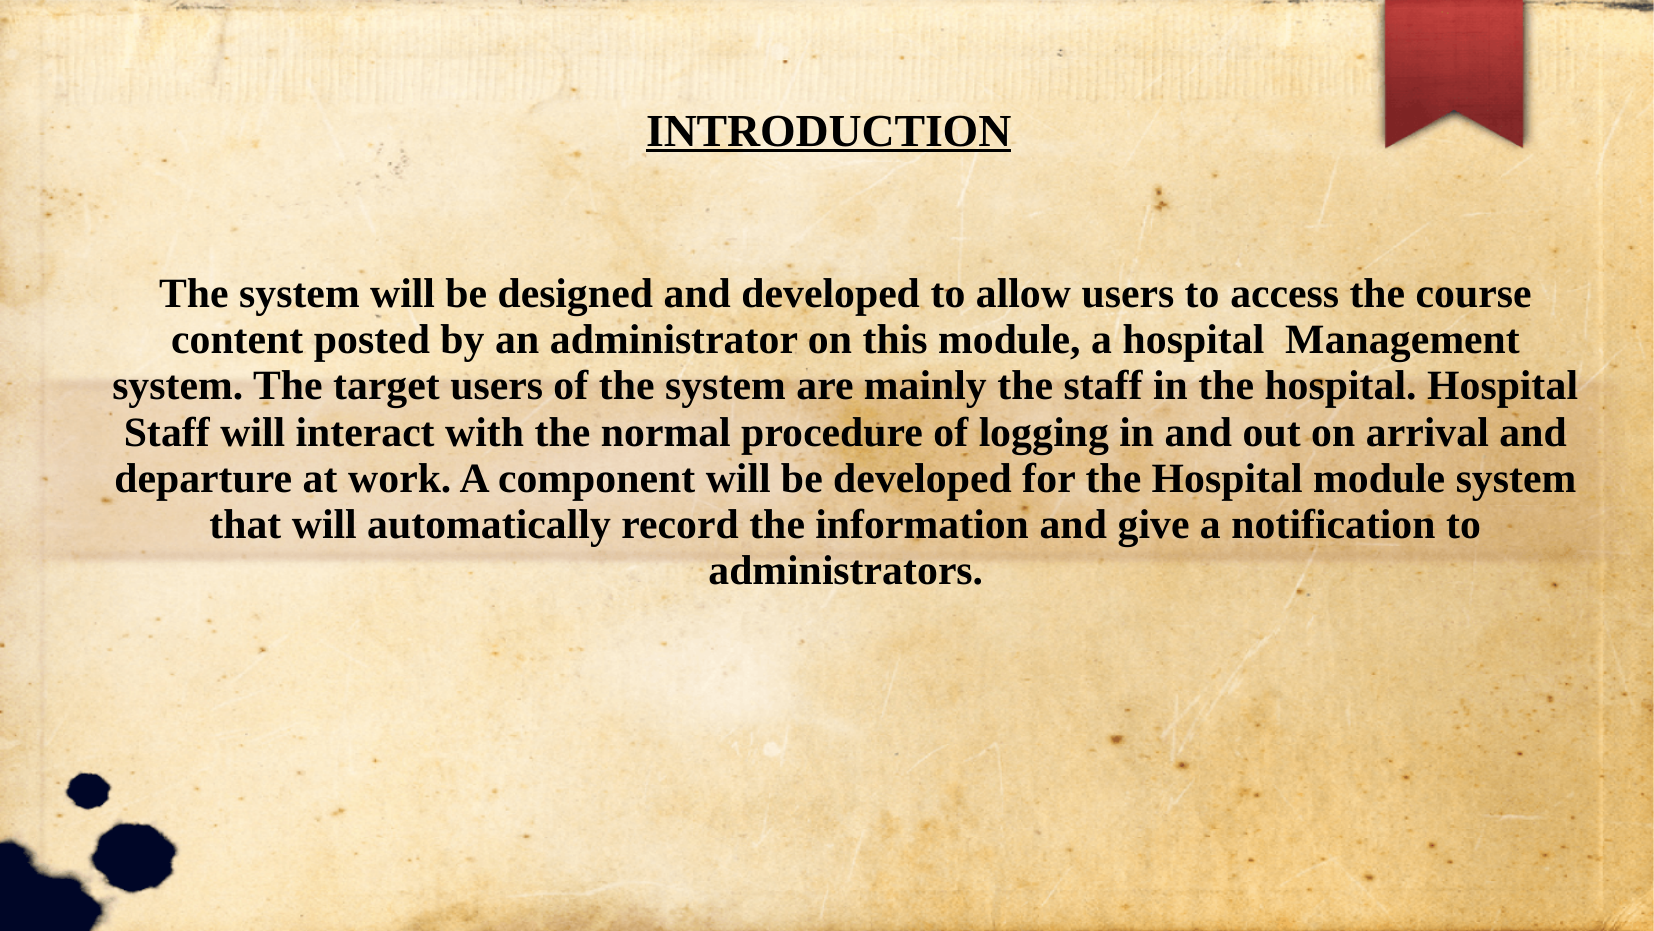

# INTRODUCTION
The system will be designed and developed to allow users to access the course content posted by an administrator on this module, a hospital Management system. The target users of the system are mainly the staff in the hospital. Hospital Staff will interact with the normal procedure of logging in and out on arrival and departure at work. A component will be developed for the Hospital module system that will automatically record the information and give a notification to administrators.